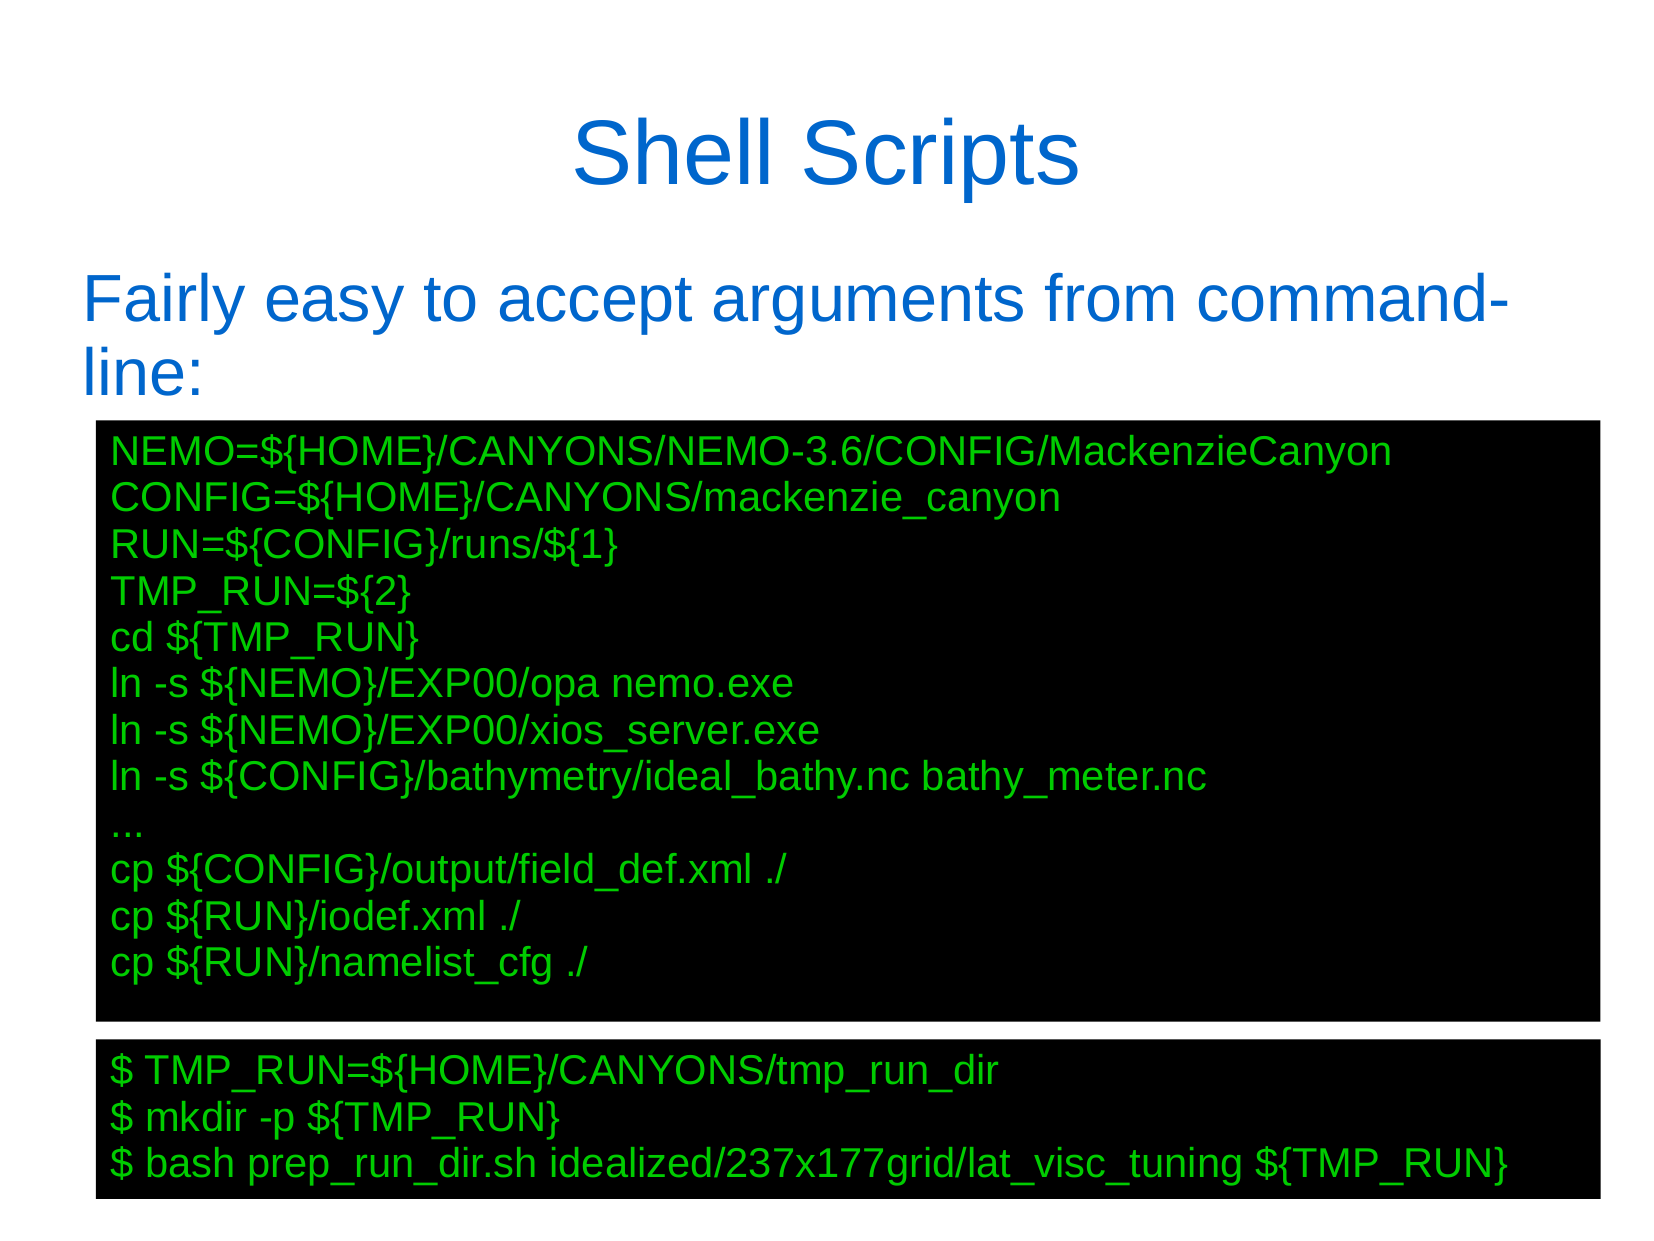

# Shell Scripts
Fairly easy to accept arguments from command-line:
NEMO=${HOME}/CANYONS/NEMO-3.6/CONFIG/MackenzieCanyon
CONFIG=${HOME}/CANYONS/mackenzie_canyon
RUN=${CONFIG}/runs/${1}
TMP_RUN=${2}
cd ${TMP_RUN}
ln -s ${NEMO}/EXP00/opa nemo.exe
ln -s ${NEMO}/EXP00/xios_server.exe
ln -s ${CONFIG}/bathymetry/ideal_bathy.nc bathy_meter.nc
...
cp ${CONFIG}/output/field_def.xml ./
cp ${RUN}/iodef.xml ./
cp ${RUN}/namelist_cfg ./
$ TMP_RUN=${HOME}/CANYONS/tmp_run_dir
$ mkdir -p ${TMP_RUN}
$ bash prep_run_dir.sh idealized/237x177grid/lat_visc_tuning ${TMP_RUN}